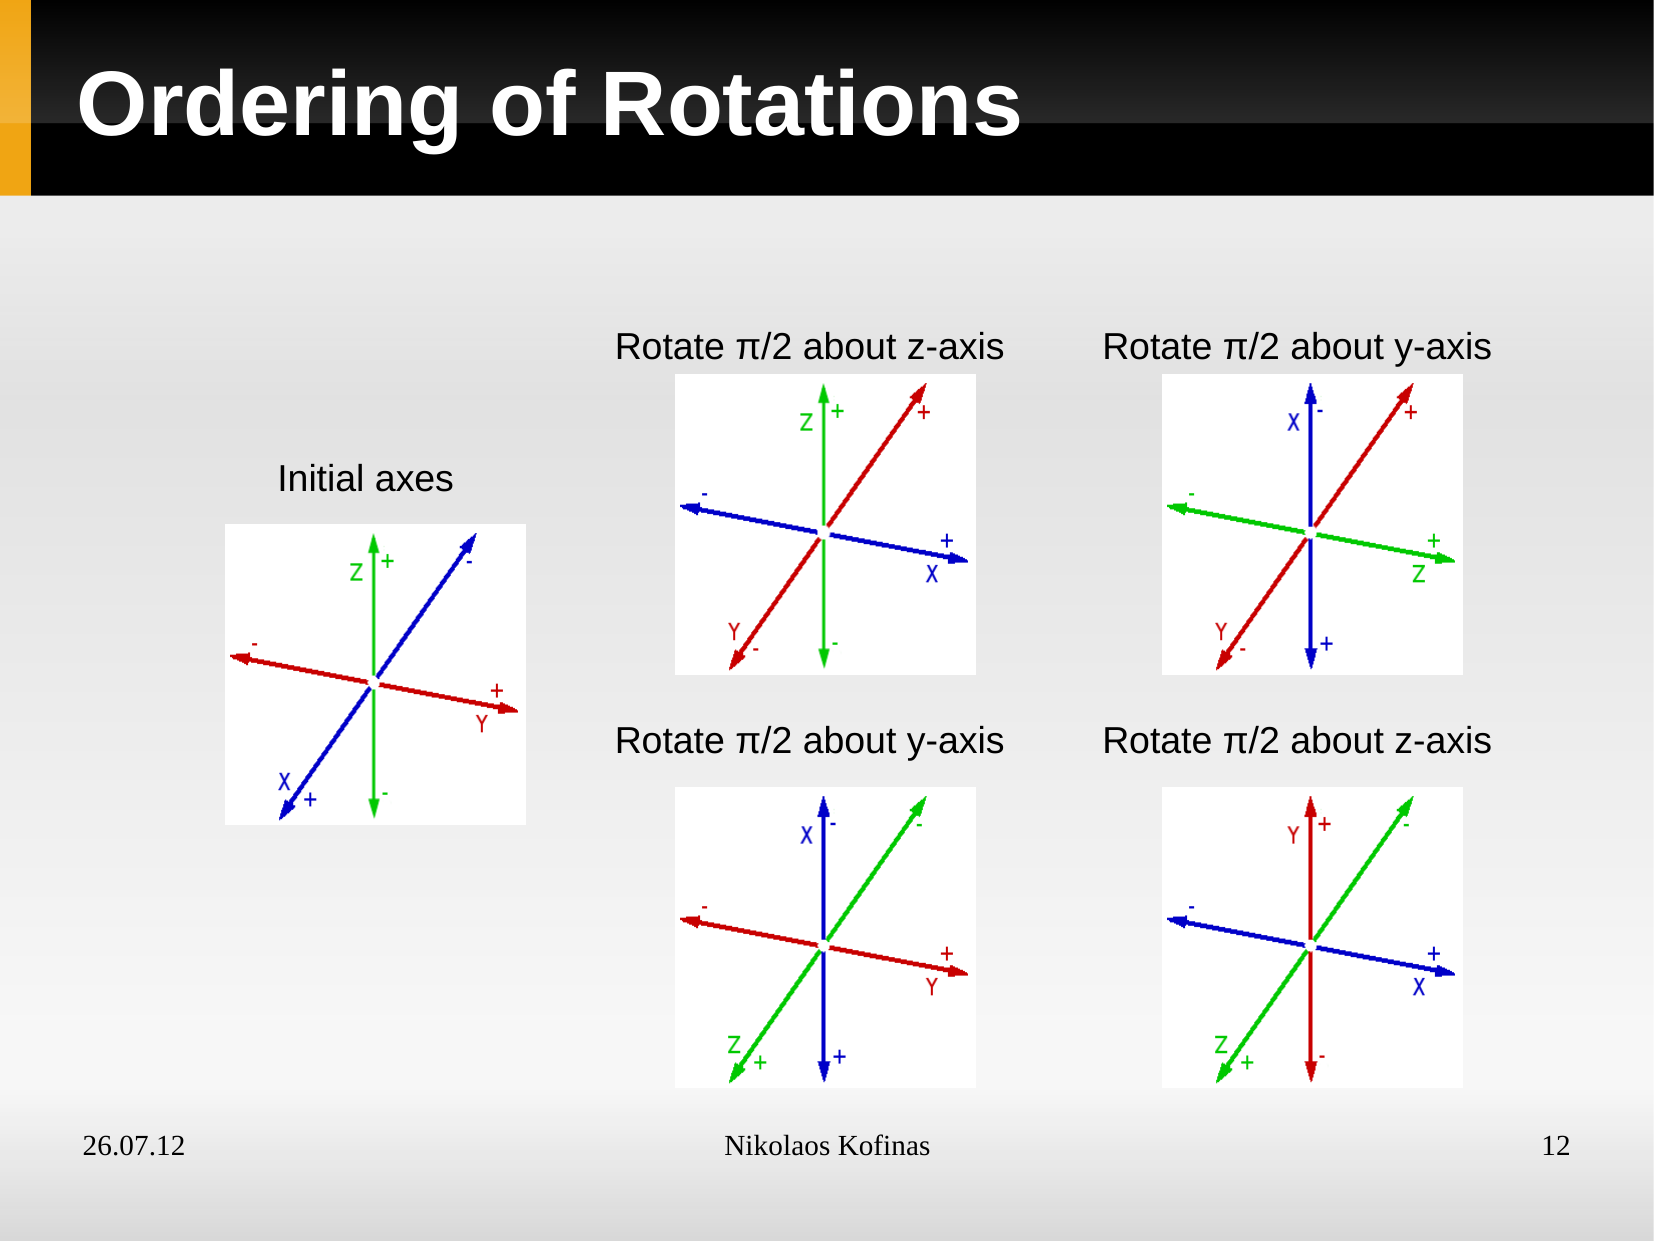

# Ordering of Rotations
Rotate π/2 about z-axis
Rotate π/2 about y-axis
Initial axes
Rotate π/2 about y-axis
Rotate π/2 about z-axis
26.07.12
Νικόλαος Κοφινάς
12